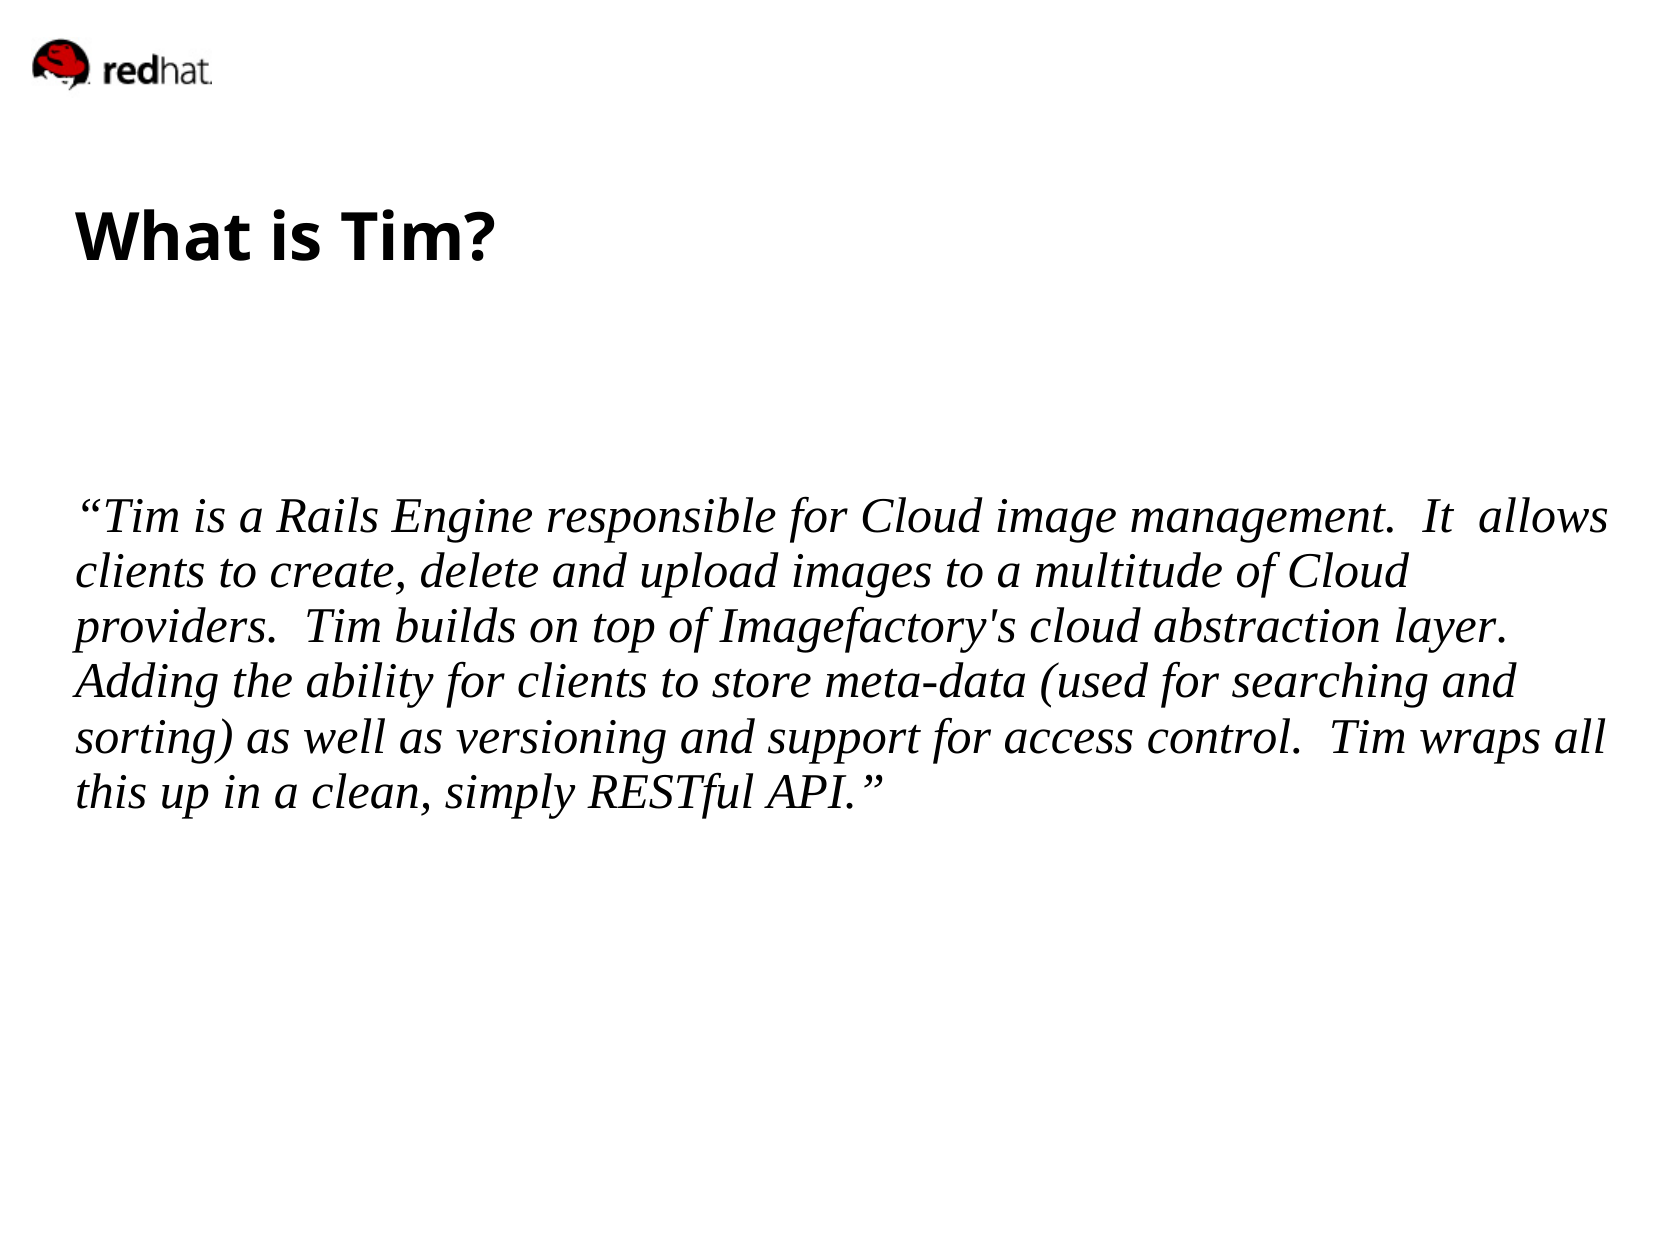

# What is Tim?
“Tim is a Rails Engine responsible for Cloud image management. It allows clients to create, delete and upload images to a multitude of Cloud providers. Tim builds on top of Imagefactory's cloud abstraction layer.
Adding the ability for clients to store meta-data (used for searching and sorting) as well as versioning and support for access control. Tim wraps all this up in a clean, simply RESTful API.”